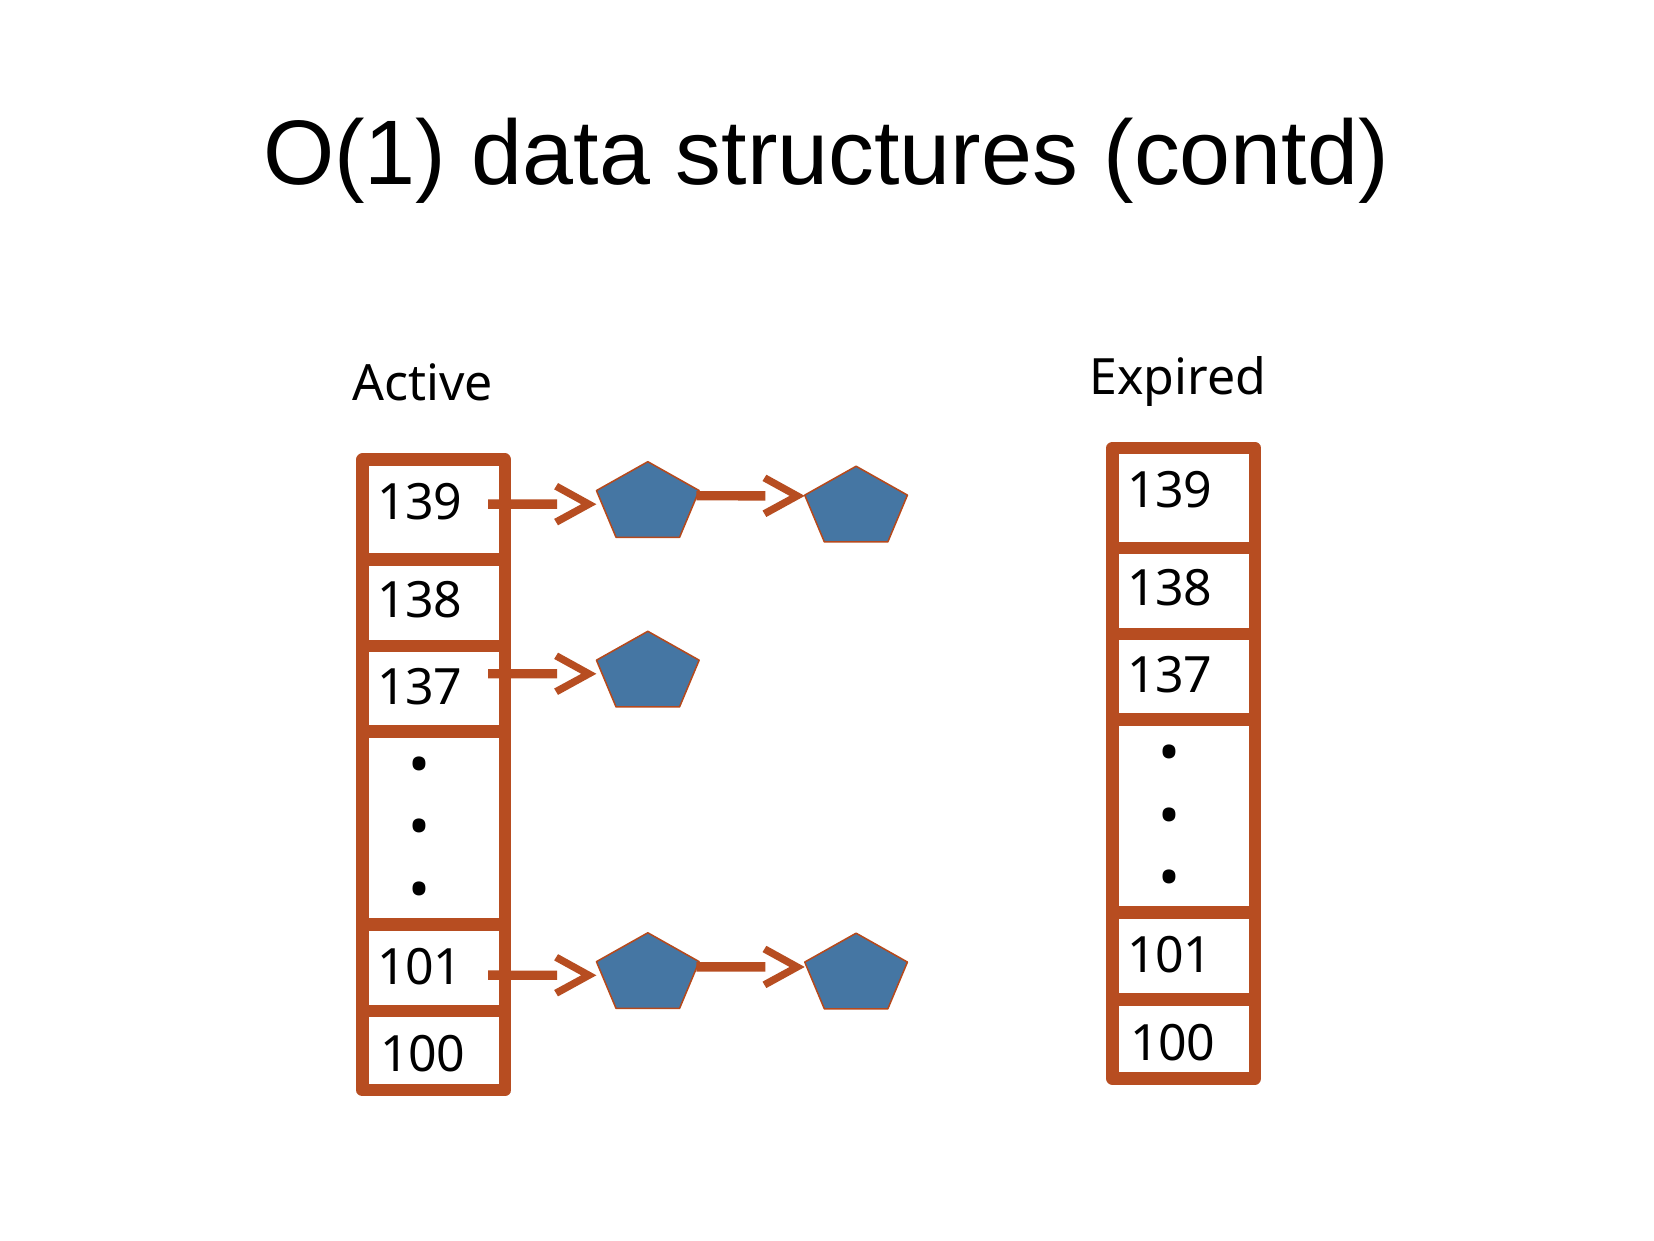

# O(1) data structures (contd)
Expired
Active
139
139
138
138
137
137
.
.
.
.
.
.
101
101
100
100